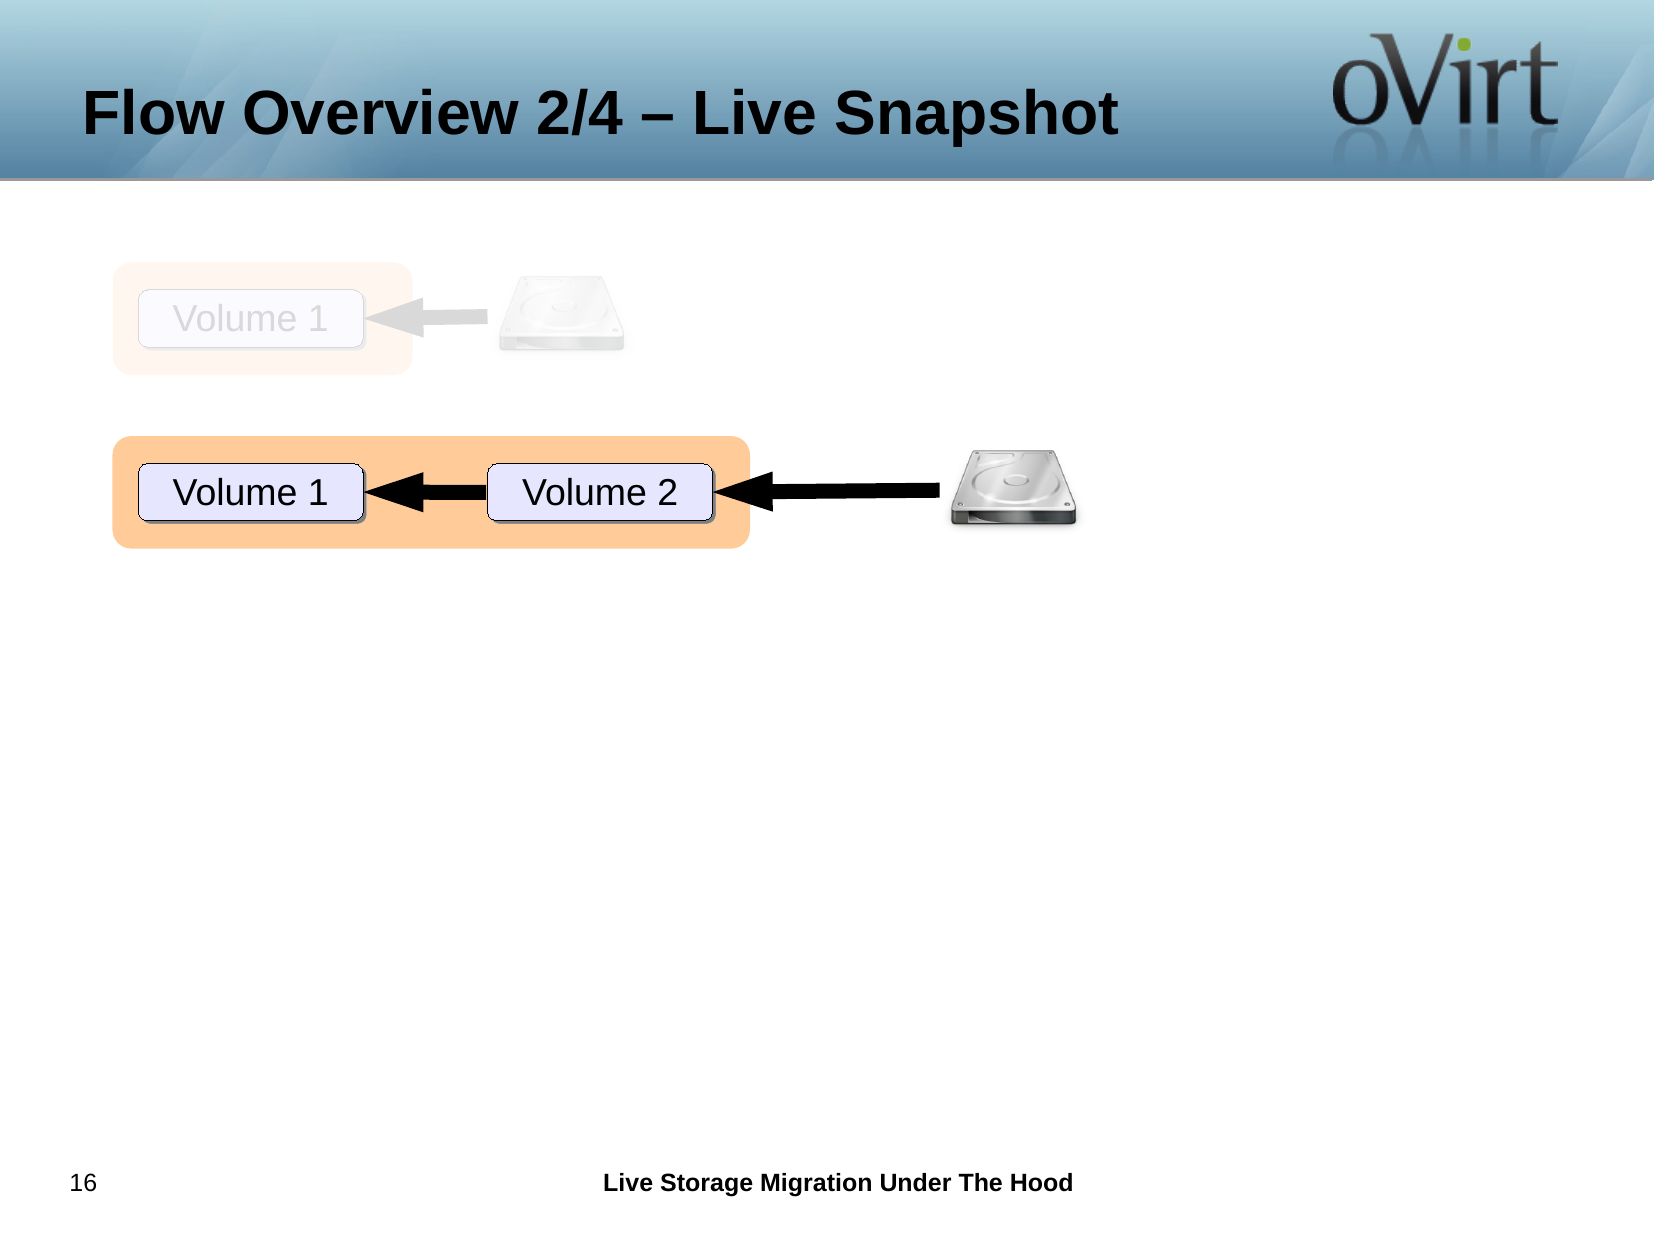

# Flow Overview 2/4 – Live Snapshot
Volume 1
Volume 1
Volume 2